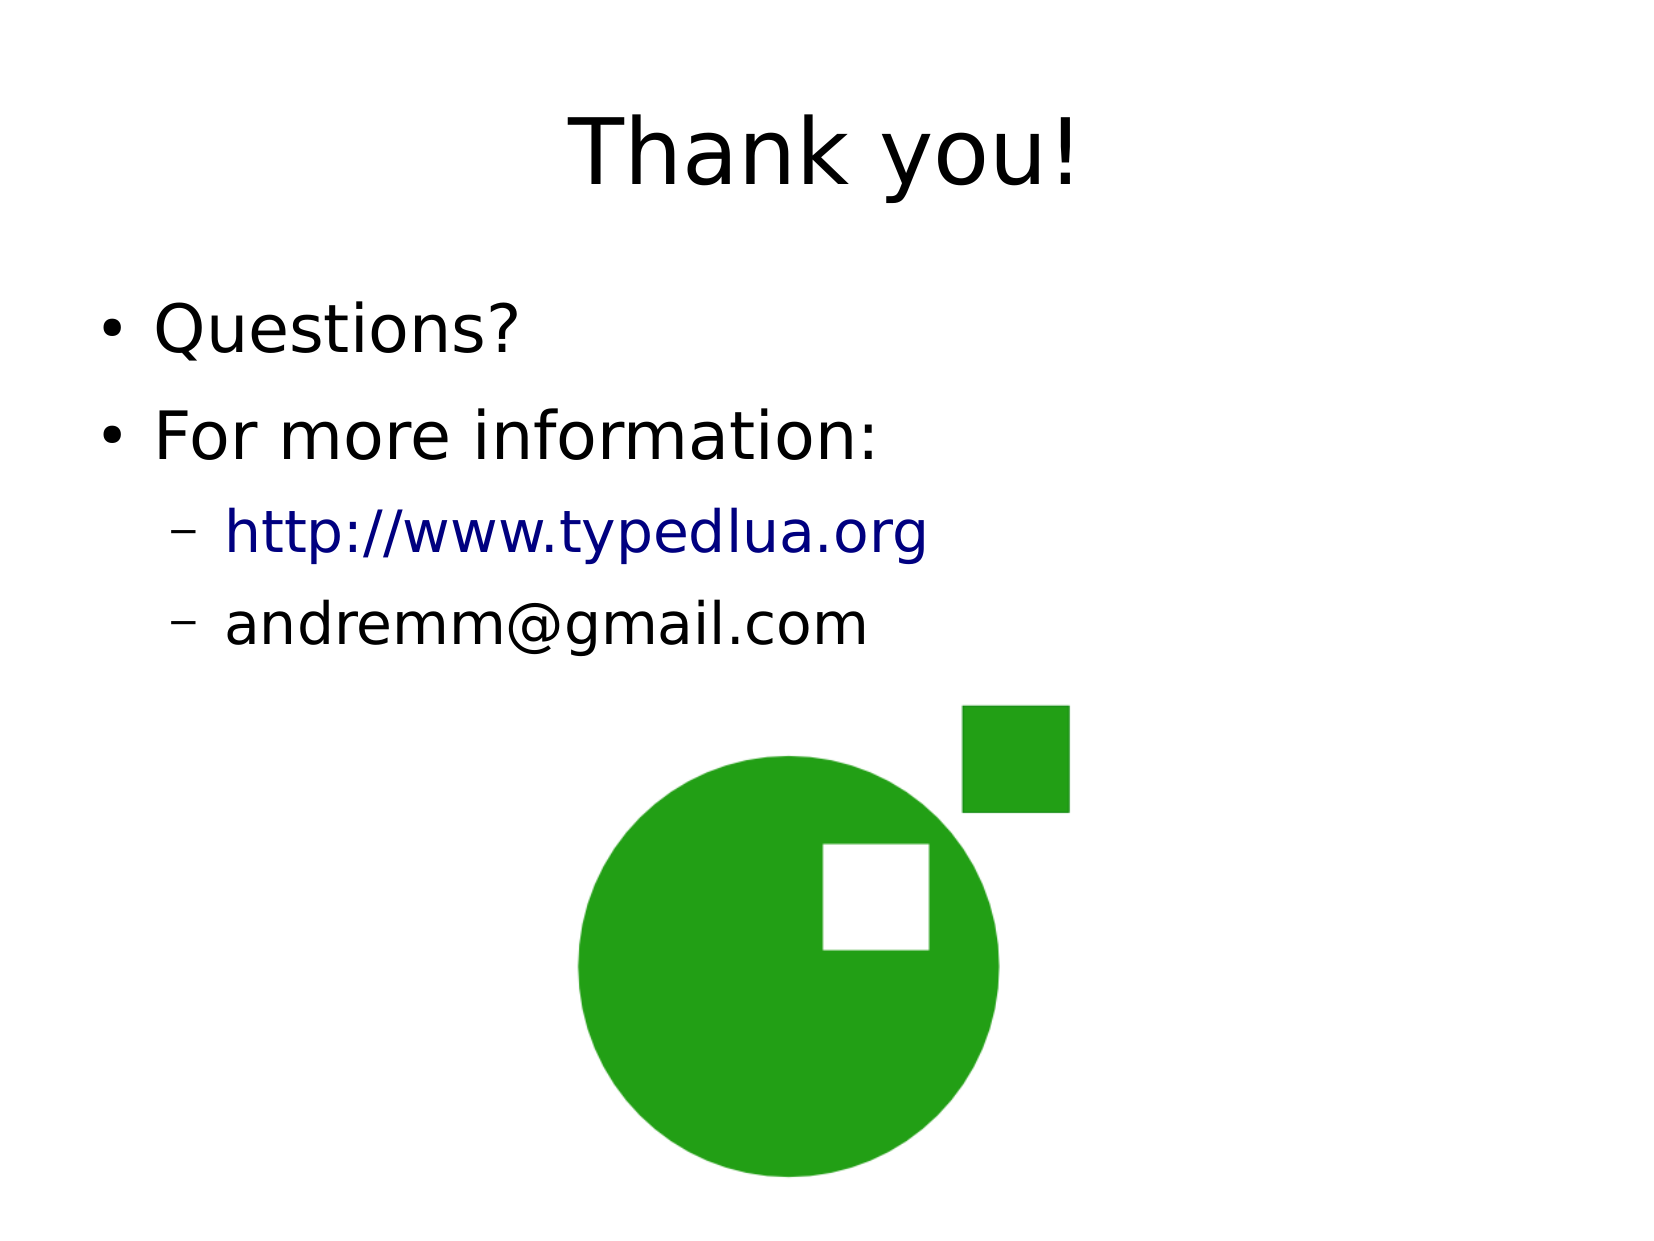

# Thank you!
Questions?
For more information:
http://www.typedlua.org
andremm@gmail.com